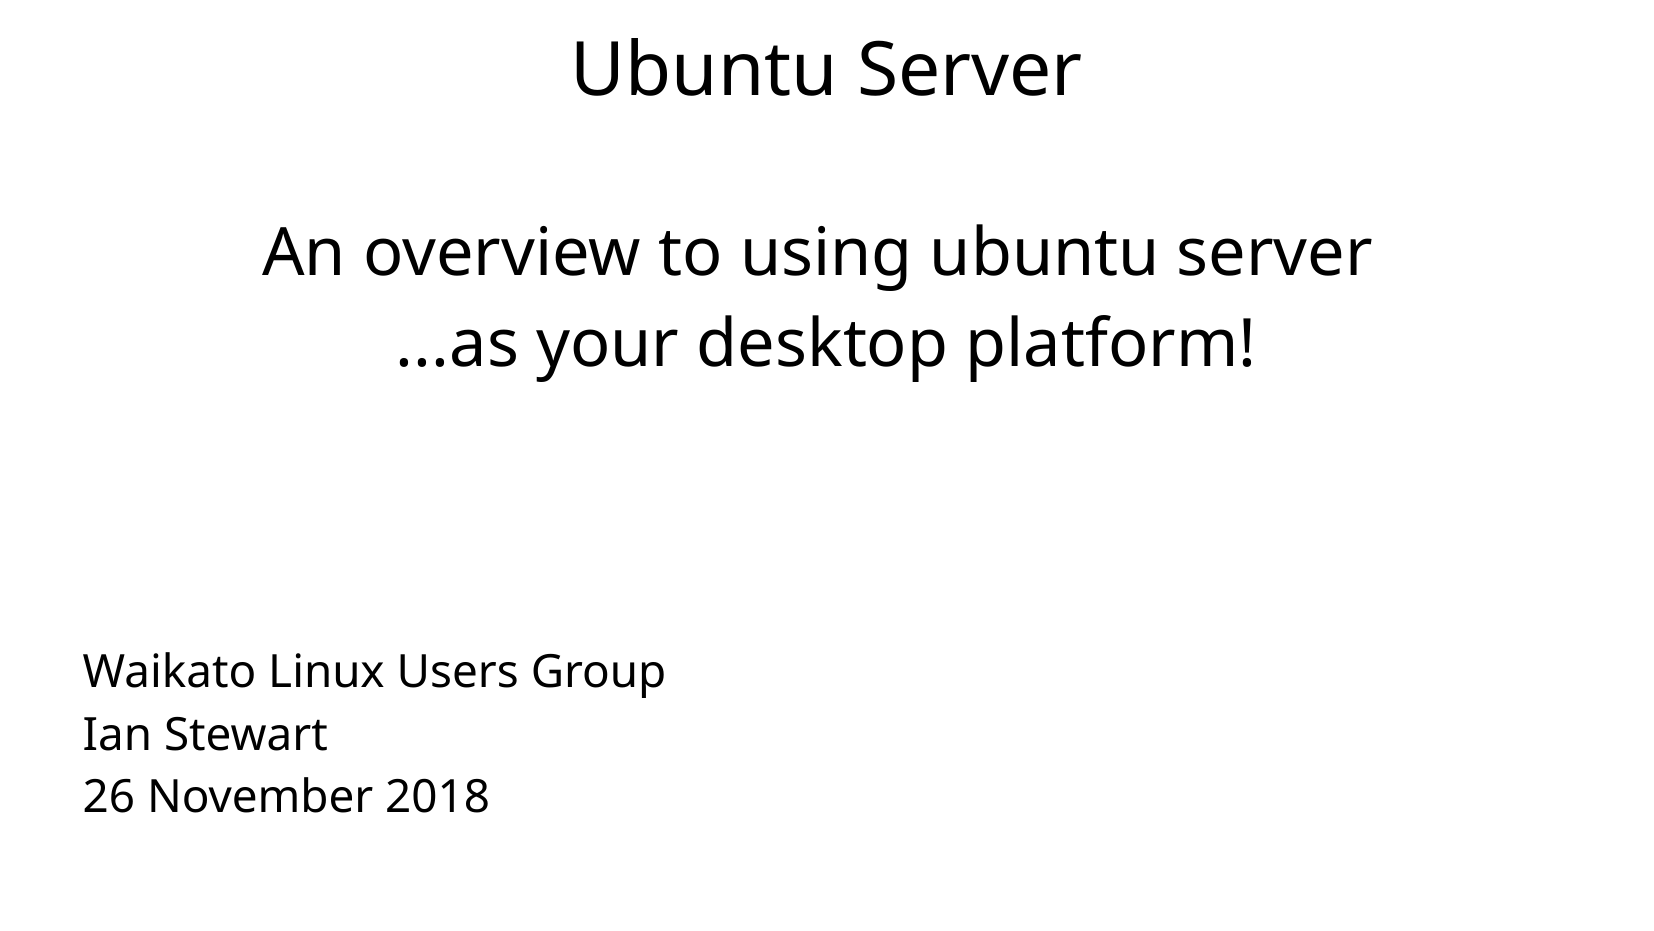

# Ubuntu Server
An overview to using ubuntu server
...as your desktop platform!
Waikato Linux Users Group
Ian Stewart
26 November 2018